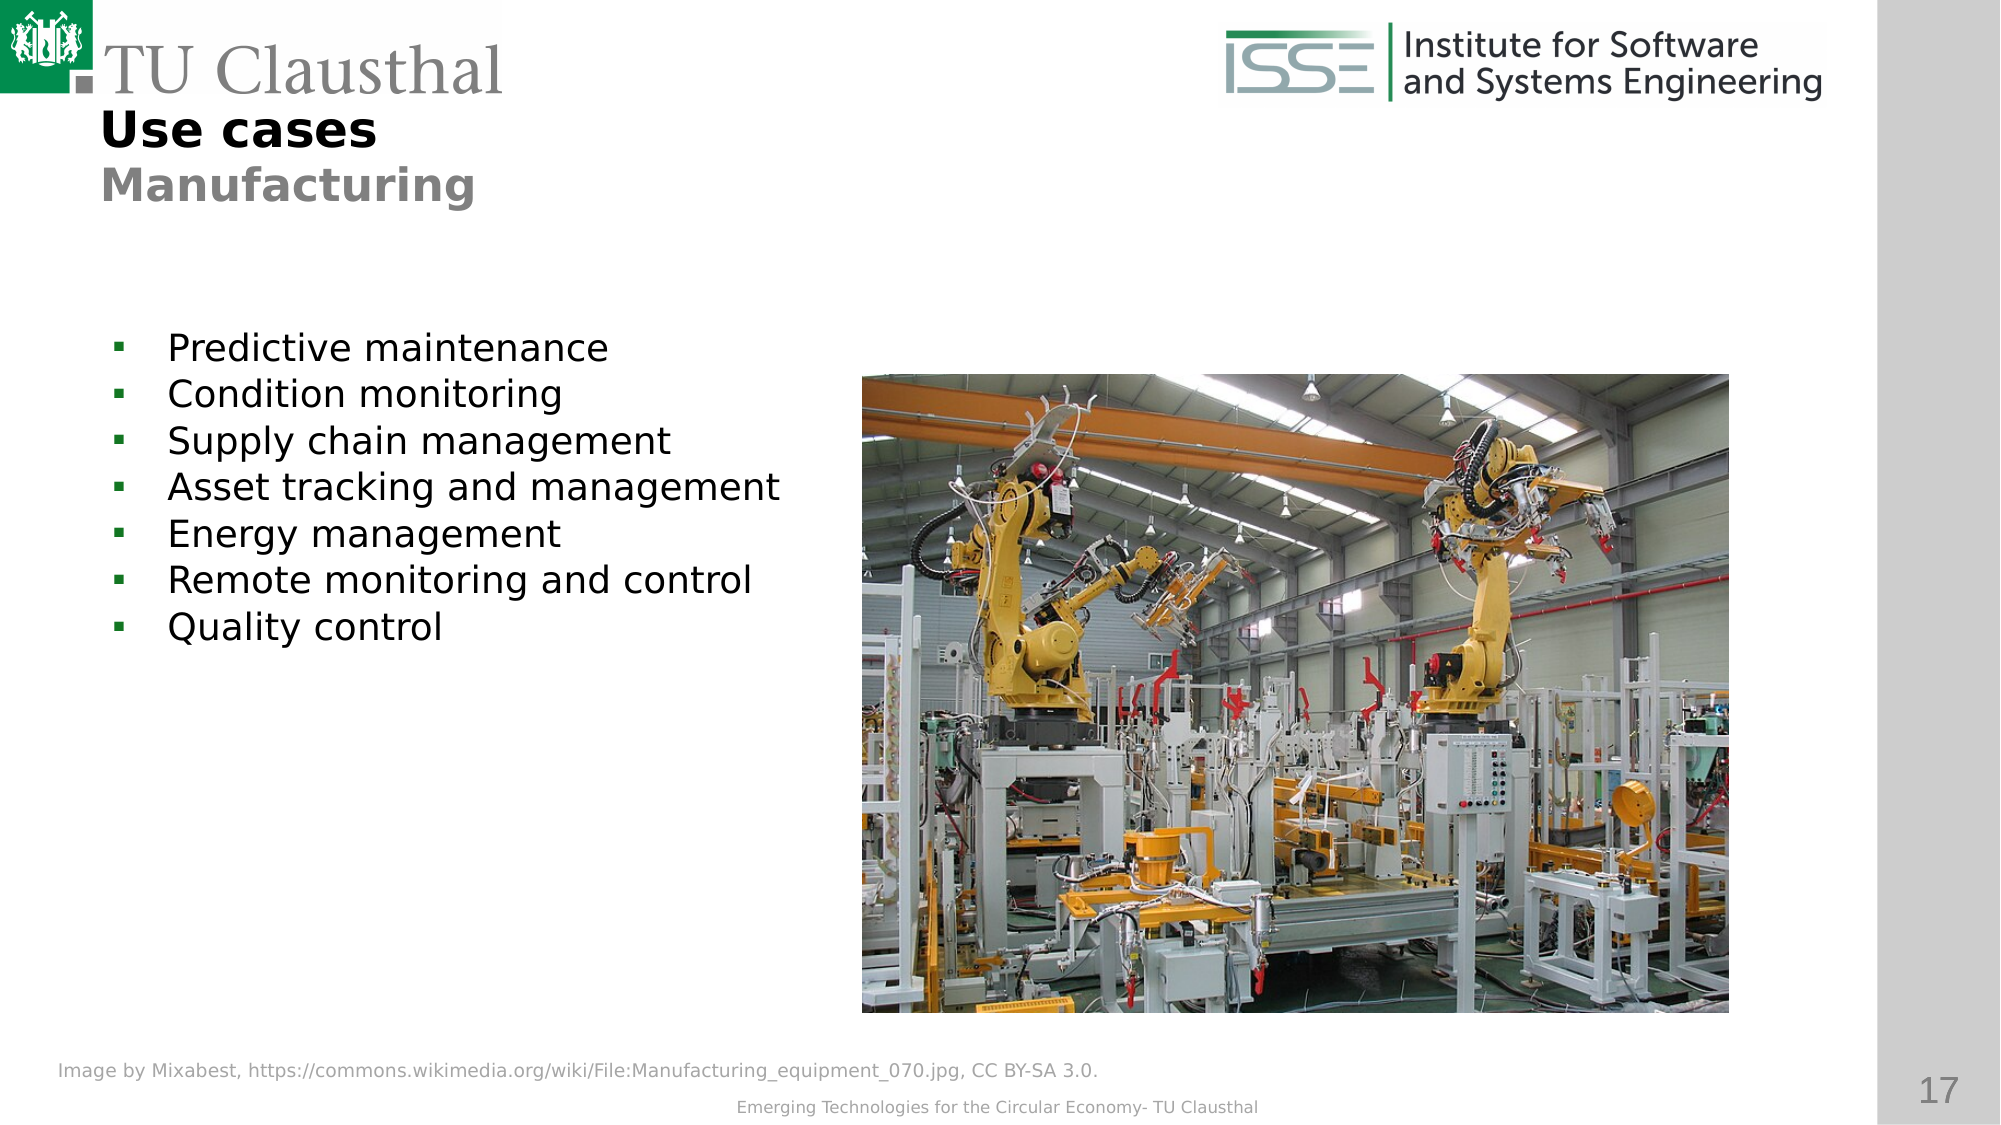

# Use cases Manufacturing
Predictive maintenance
Condition monitoring
Supply chain management
Asset tracking and management
Energy management
Remote monitoring and control
Quality control
Image by Mixabest, https://commons.wikimedia.org/wiki/File:Manufacturing_equipment_070.jpg, CC BY-SA 3.0.